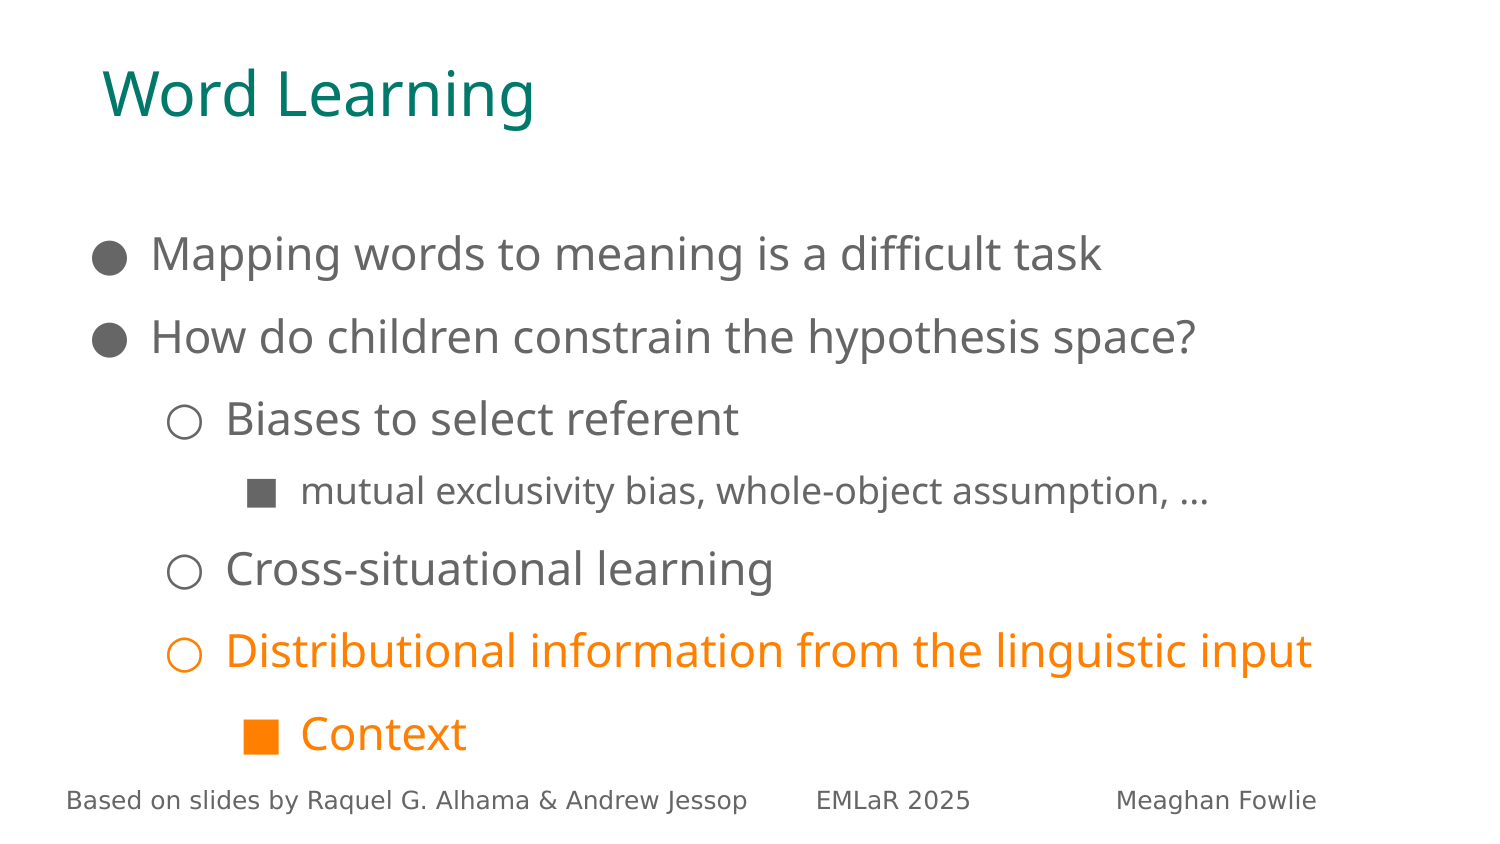

Word Learning
# Mapping words to meaning is a difficult task
How do children constrain the hypothesis space?
Biases to select referent
mutual exclusivity bias, whole-object assumption, ...
Cross-situational learning
Distributional information from the linguistic input
Context